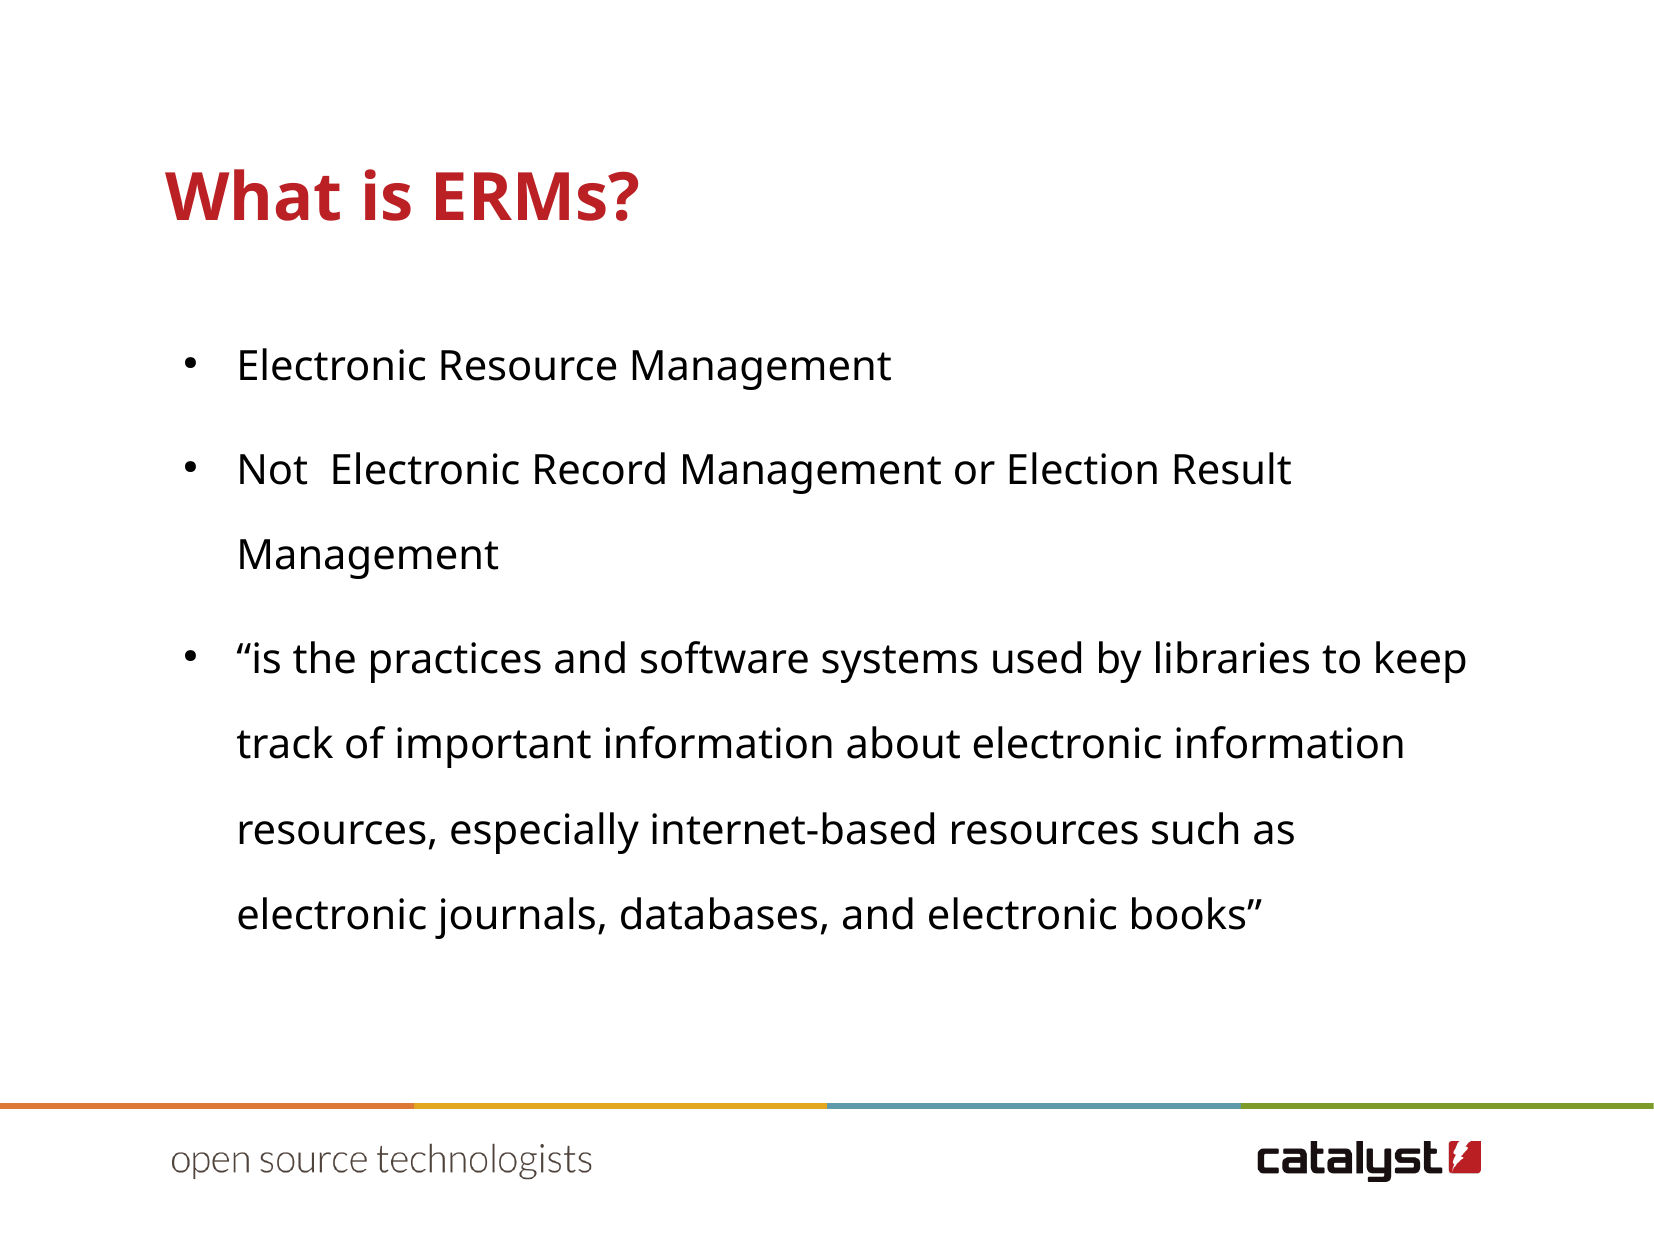

# What is ERMs?
Electronic Resource Management
Not Electronic Record Management or Election Result Management
“is the practices and software systems used by libraries to keep track of important information about electronic information resources, especially internet-based resources such as electronic journals, databases, and electronic books”